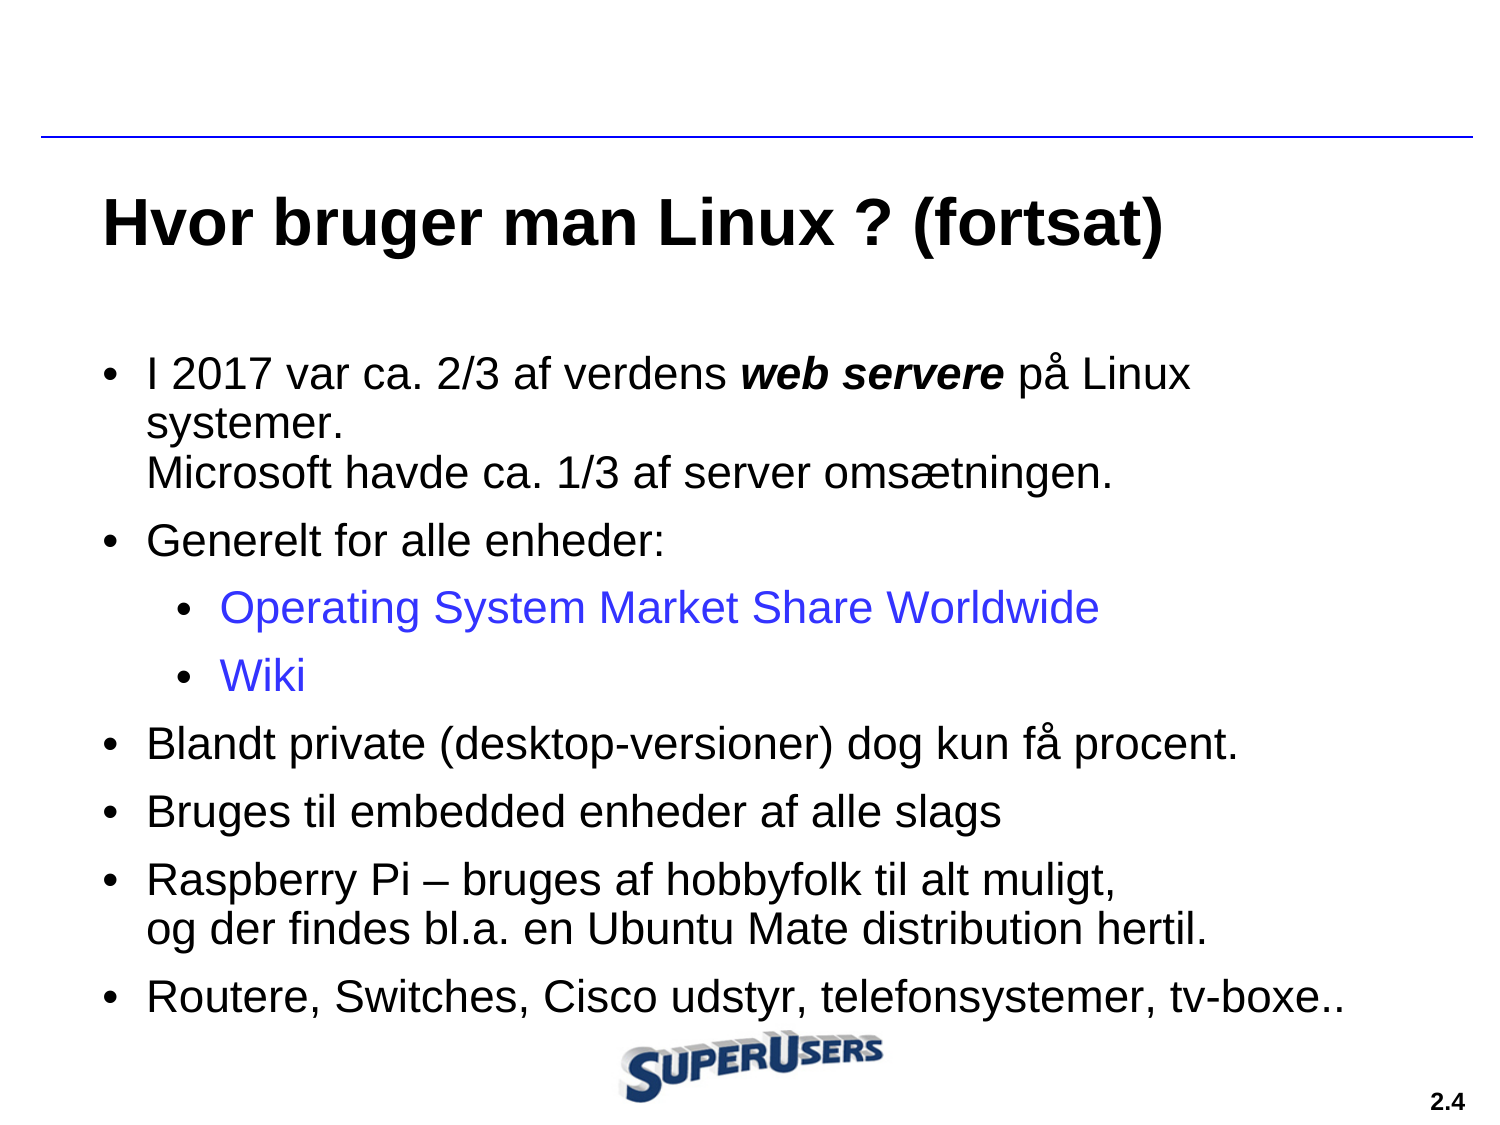

# Hvor bruger man Linux ? (fortsat)
I 2017 var ca. 2/3 af verdens web servere på Linux systemer.
Microsoft havde ca. 1/3 af server omsætningen.
Generelt for alle enheder:
Operating System Market Share Worldwide
Wiki
Blandt private (desktop-versioner) dog kun få procent.
Bruges til embedded enheder af alle slags
Raspberry Pi – bruges af hobbyfolk til alt muligt,
og der findes bl.a. en Ubuntu Mate distribution hertil.
Routere, Switches, Cisco udstyr, telefonsystemer, tv-boxe..